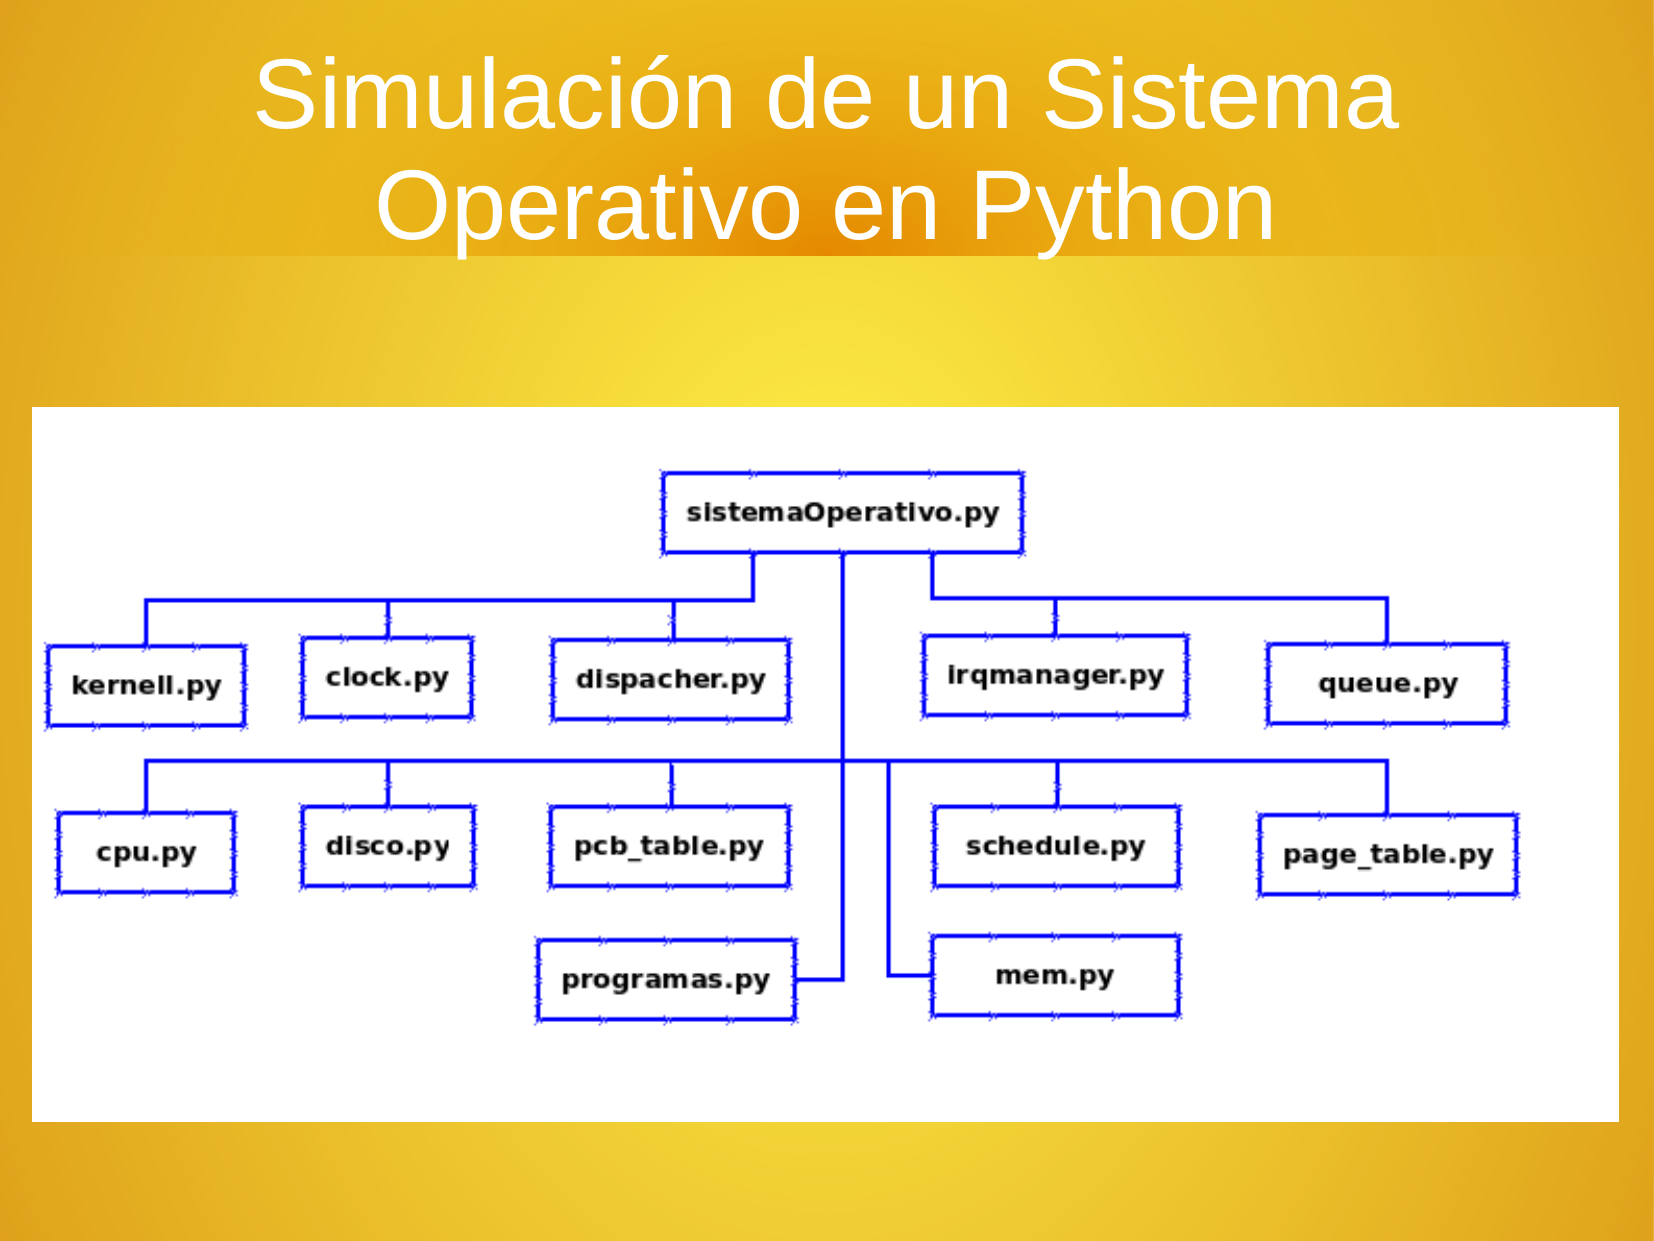

# Simulación de un Sistema Operativo en Python